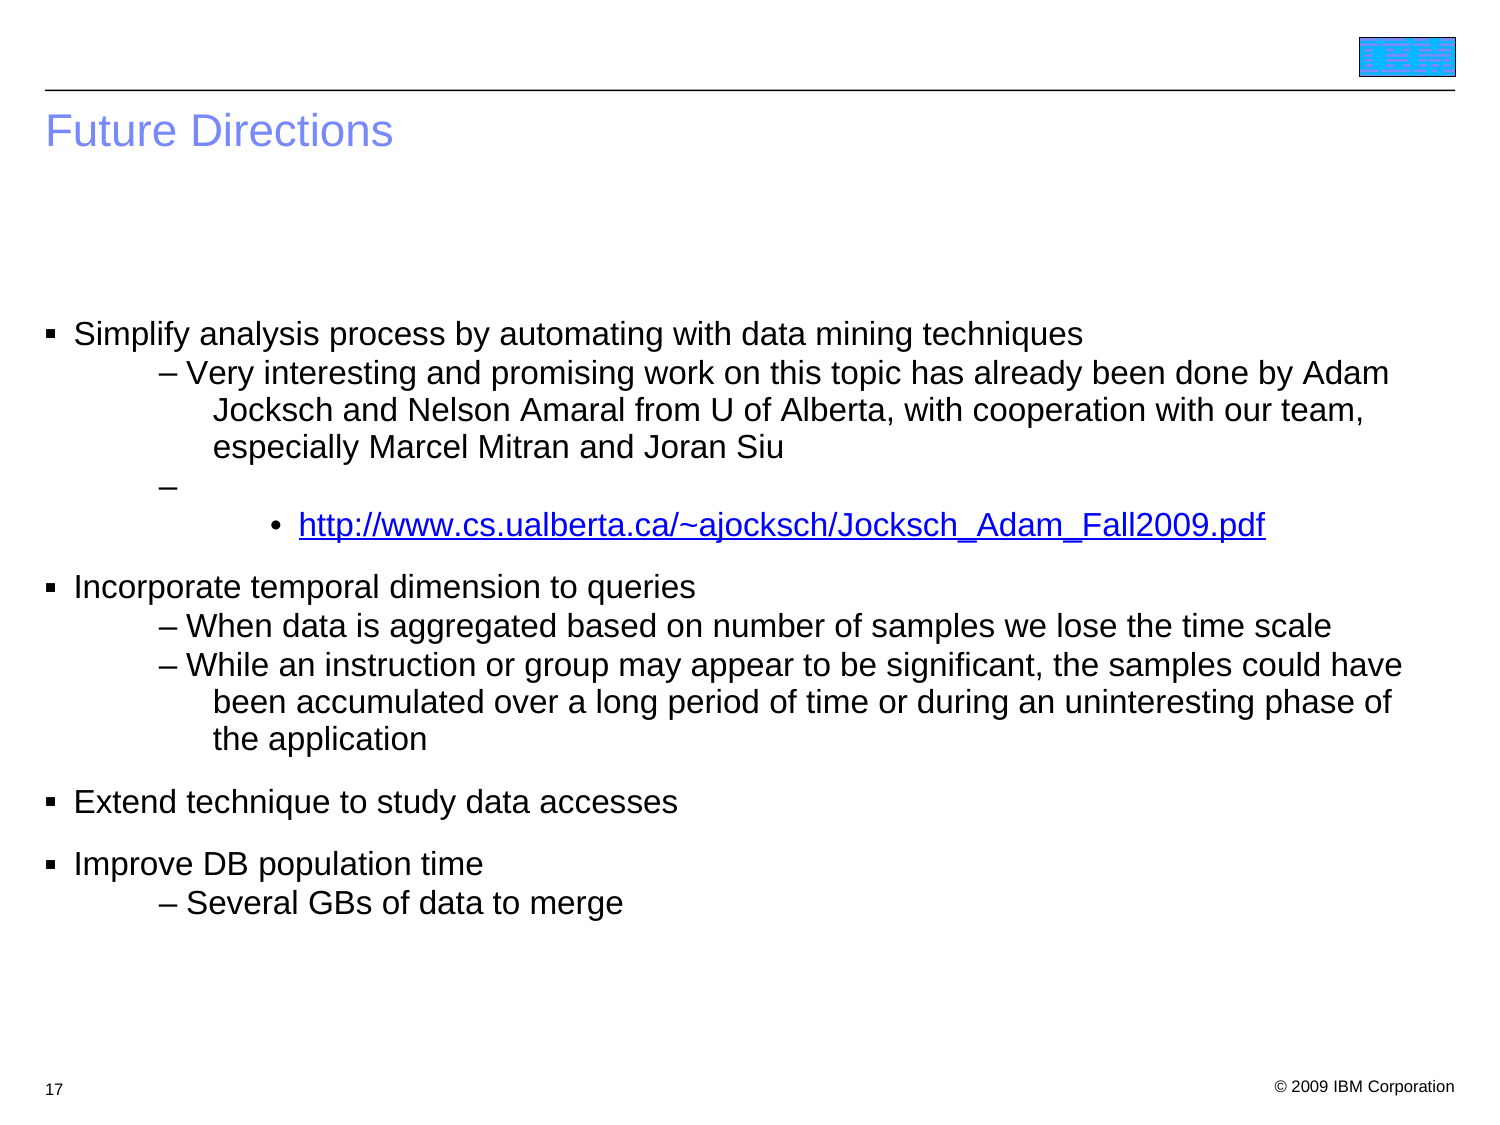

# Future Directions
Simplify analysis process by automating with data mining techniques
Very interesting and promising work on this topic has already been done by Adam Jocksch and Nelson Amaral from U of Alberta, with cooperation with our team, especially Marcel Mitran and Joran Siu
http://www.cs.ualberta.ca/~ajocksch/Jocksch_Adam_Fall2009.pdf
Incorporate temporal dimension to queries
When data is aggregated based on number of samples we lose the time scale
While an instruction or group may appear to be significant, the samples could have been accumulated over a long period of time or during an uninteresting phase of the application
Extend technique to study data accesses
Improve DB population time
Several GBs of data to merge
17